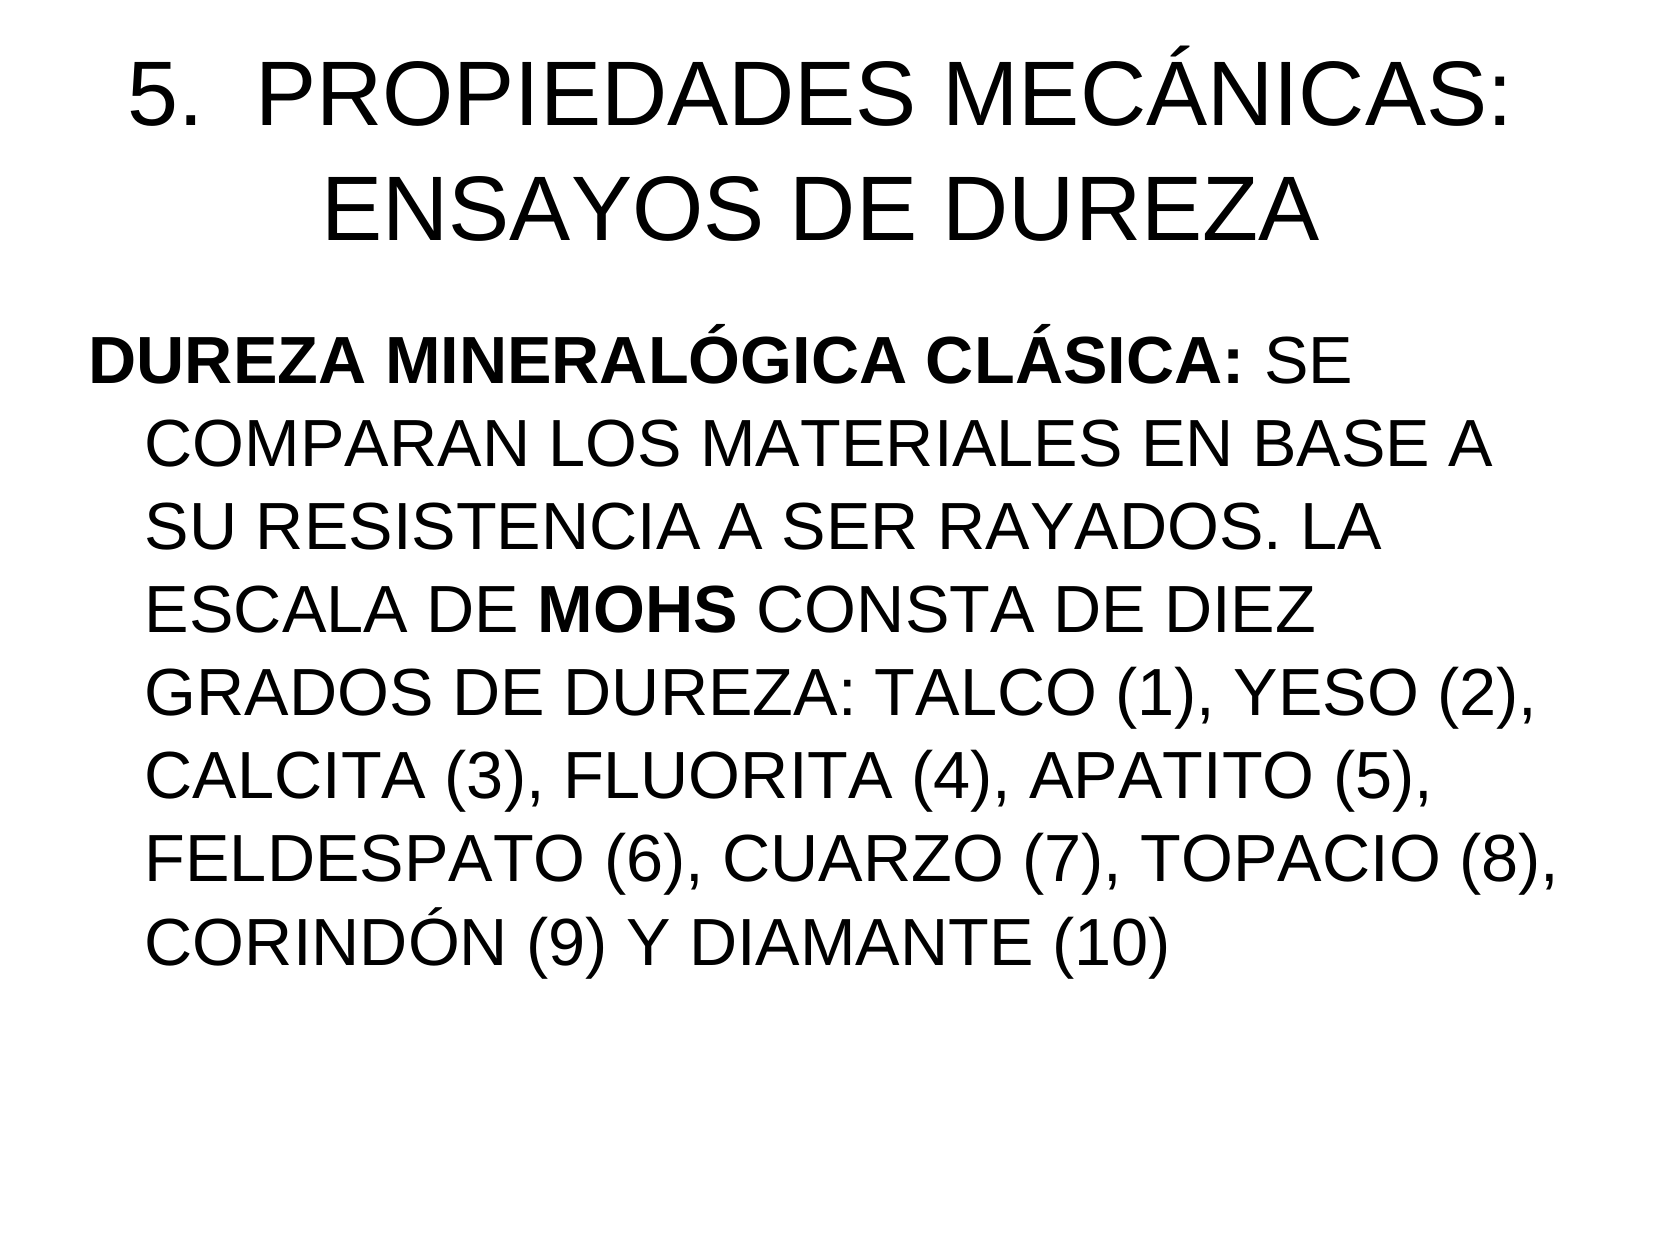

5. PROPIEDADES MECÁNICAS: ENSAYOS DE DUREZA
# DUREZA MINERALÓGICA CLÁSICA: SE COMPARAN LOS MATERIALES EN BASE A SU RESISTENCIA A SER RAYADOS. LA ESCALA DE MOHS CONSTA DE DIEZ GRADOS DE DUREZA: TALCO (1), YESO (2), CALCITA (3), FLUORITA (4), APATITO (5), FELDESPATO (6), CUARZO (7), TOPACIO (8), CORINDÓN (9) Y DIAMANTE (10)